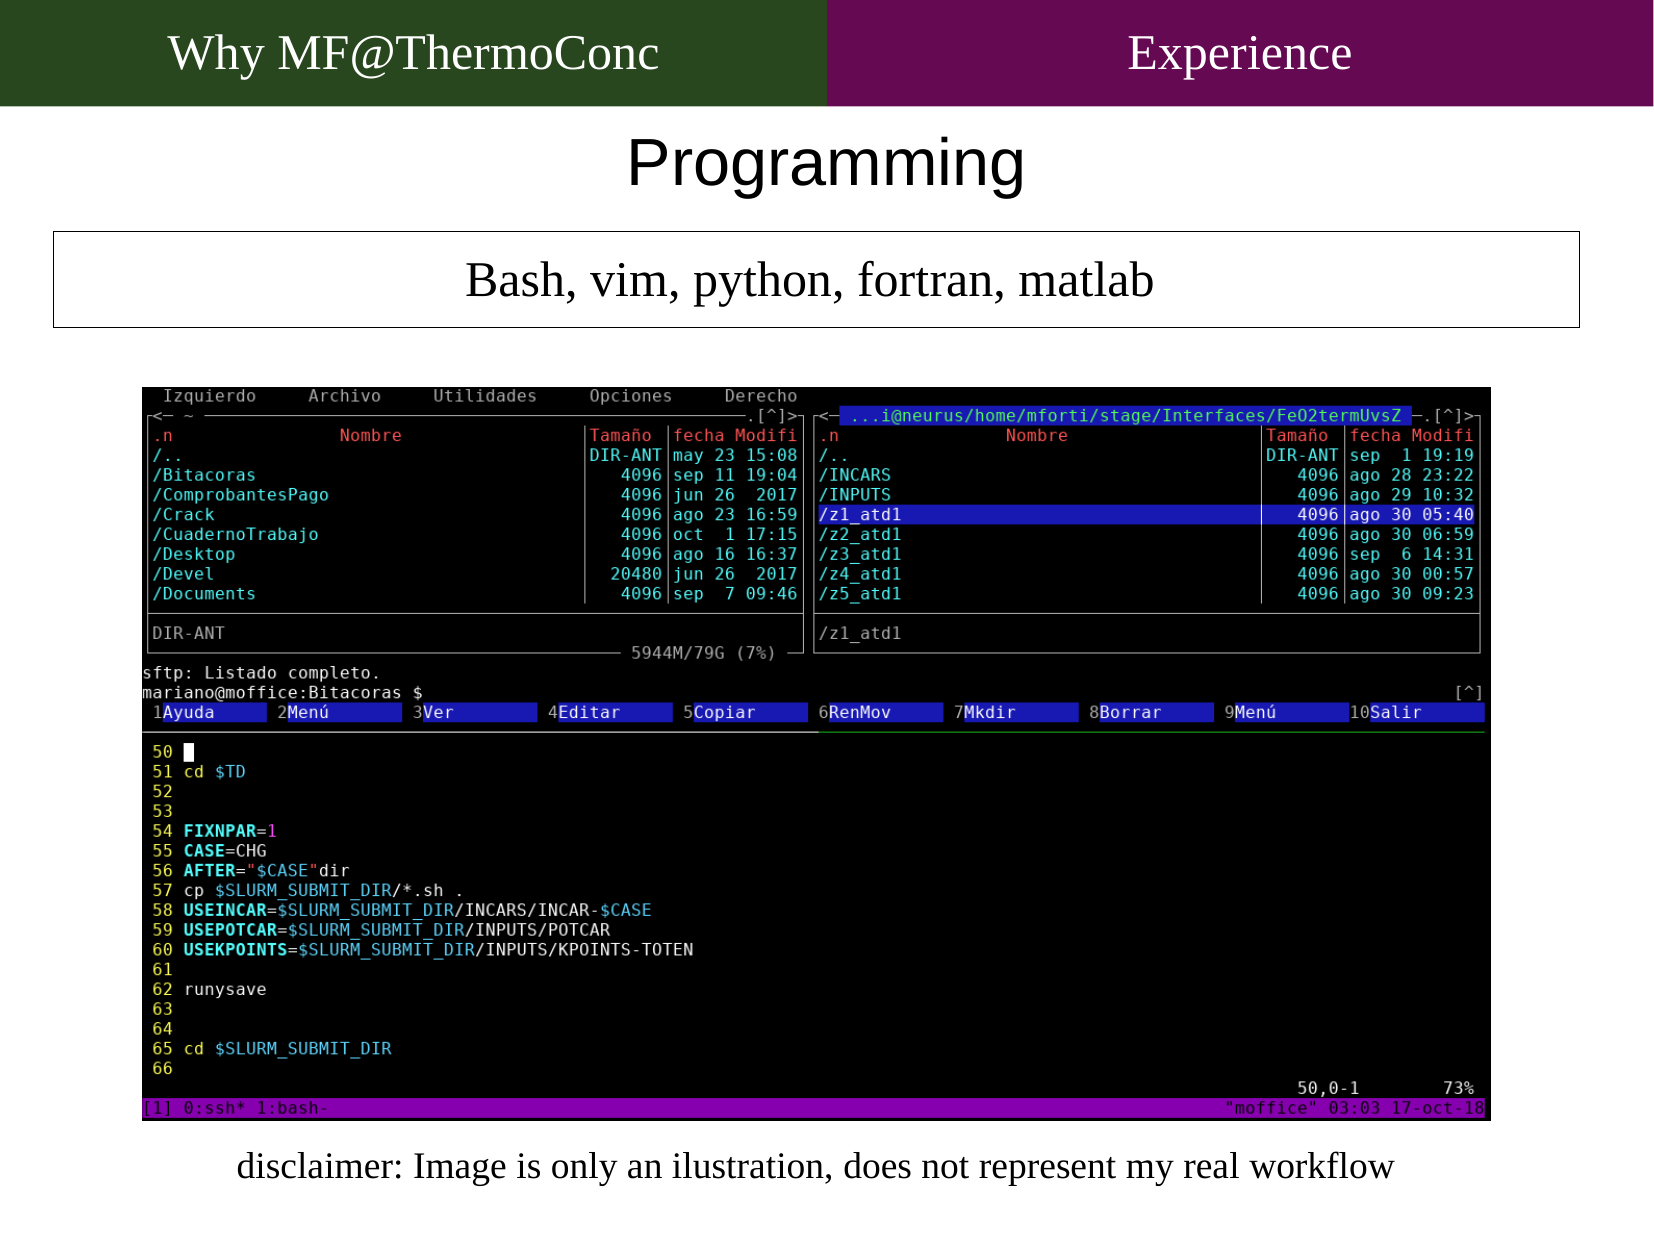

Why MF@ThermoConc
Experience
# Programming
Bash, vim, python, fortran, matlab
disclaimer: Image is only an ilustration, does not represent my real workflow